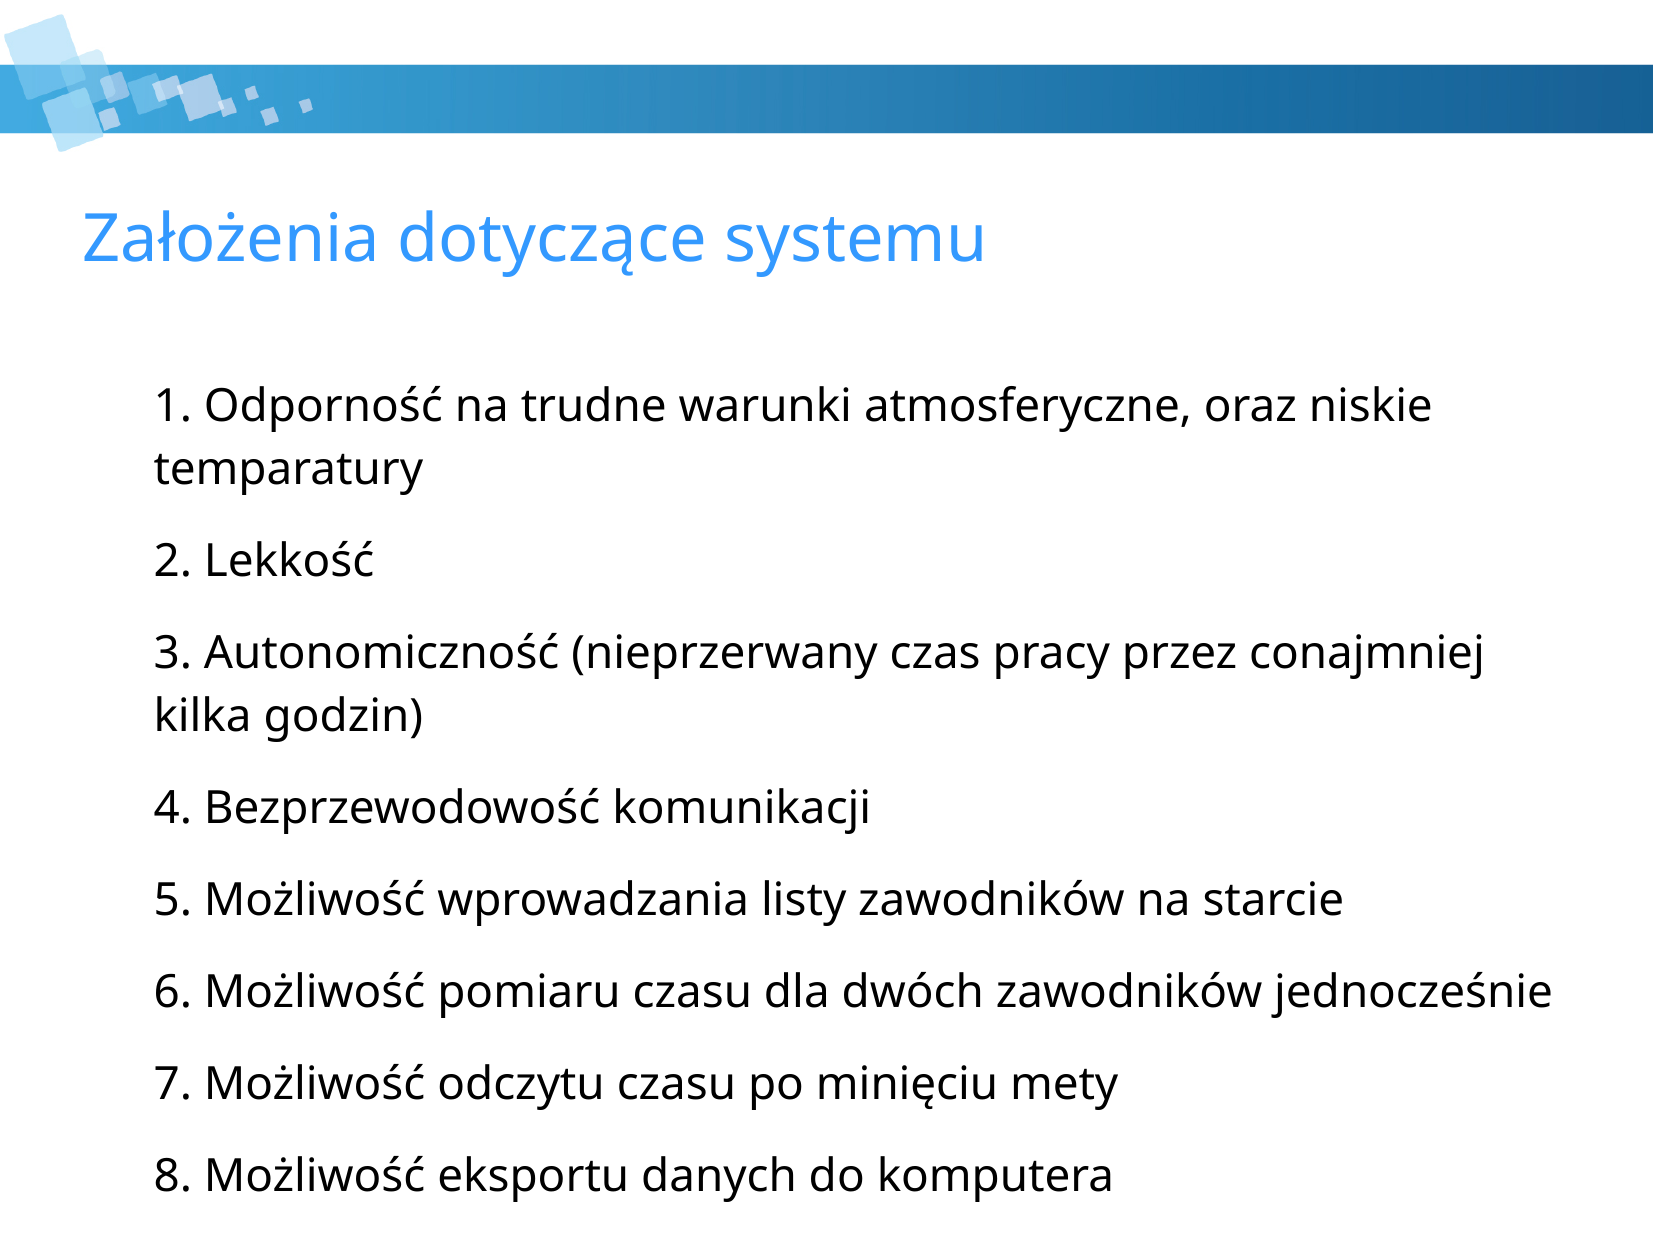

# Założenia dotyczące systemu
1. Odporność na trudne warunki atmosferyczne, oraz niskie temparatury
2. Lekkość
3. Autonomiczność (nieprzerwany czas pracy przez conajmniej kilka godzin)
4. Bezprzewodowość komunikacji
5. Możliwość wprowadzania listy zawodników na starcie
6. Możliwość pomiaru czasu dla dwóch zawodników jednocześnie
7. Możliwość odczytu czasu po minięciu mety
8. Możliwość eksportu danych do komputera